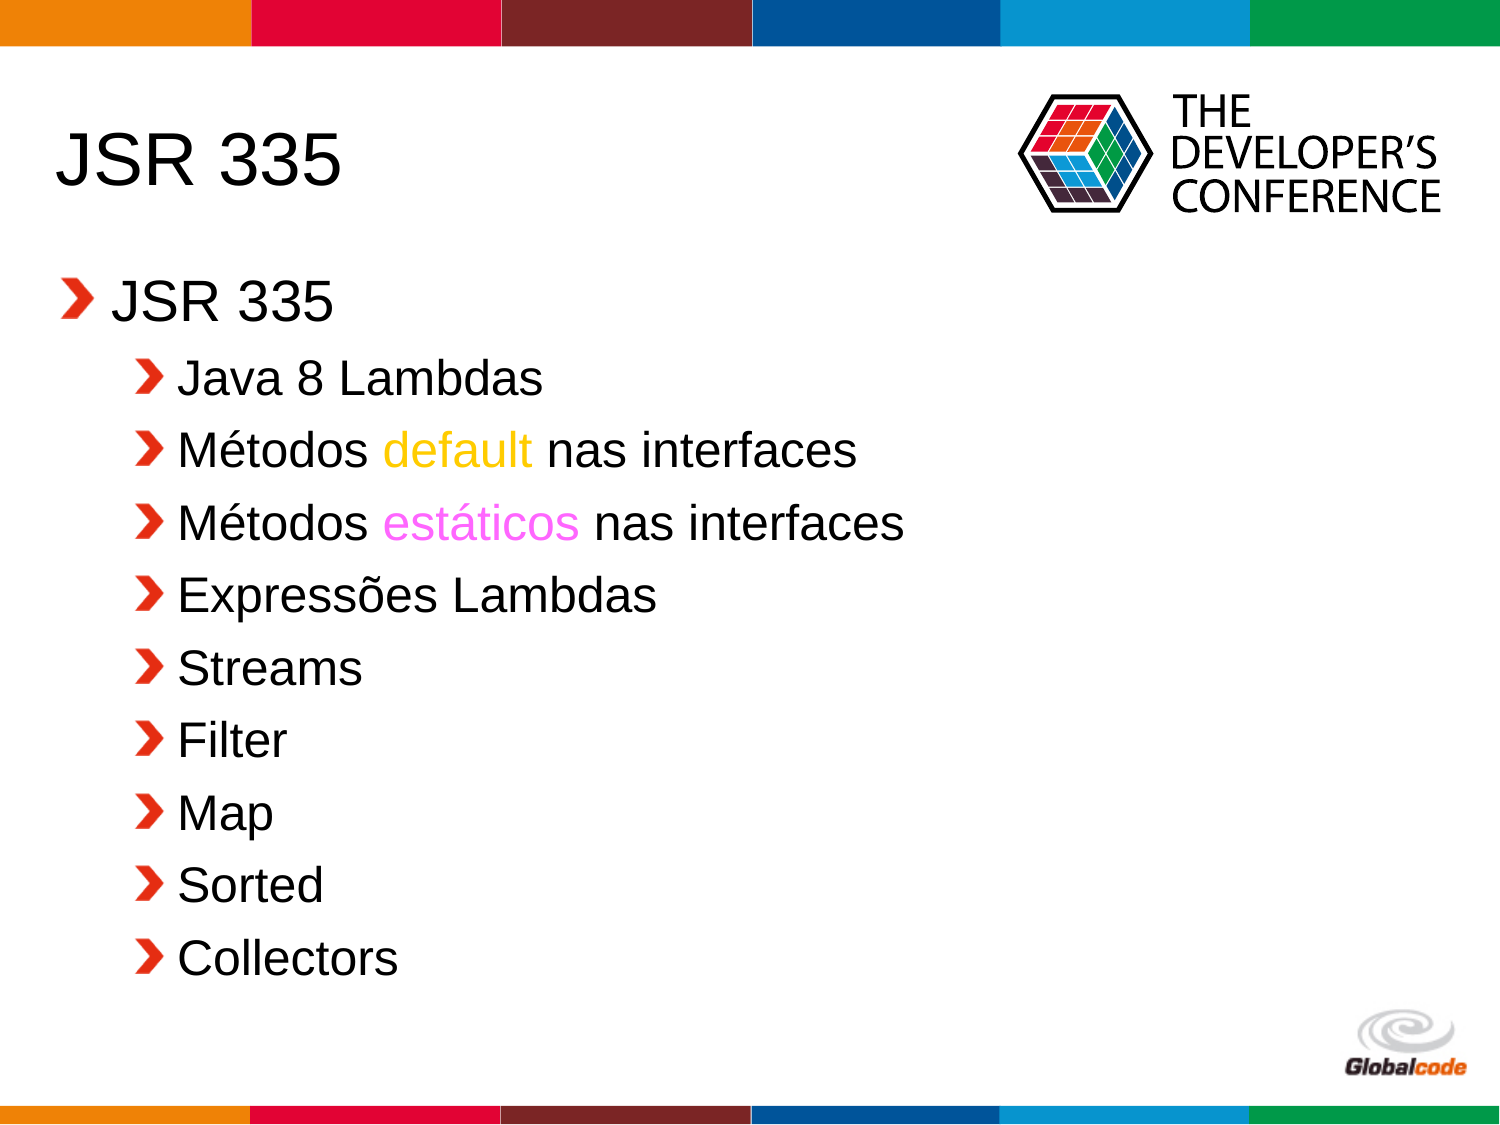

# JSR 335
JSR 335
Java 8 Lambdas
Métodos default nas interfaces
Métodos estáticos nas interfaces
Expressões Lambdas
Streams
Filter
Map
Sorted
Collectors